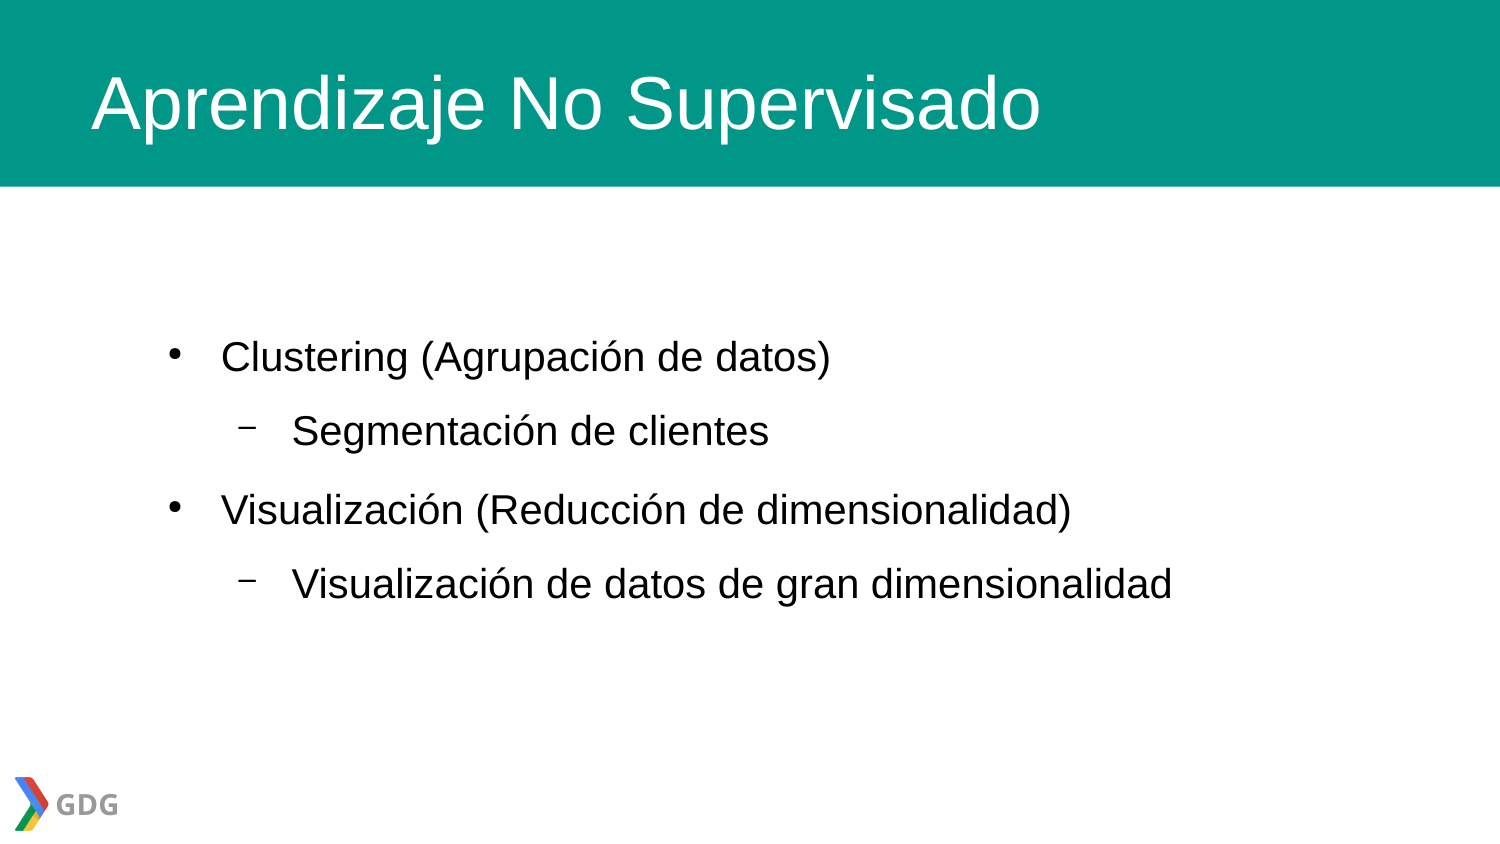

Aprendizaje No Supervisado
# Clustering (Agrupación de datos)
Segmentación de clientes
Visualización (Reducción de dimensionalidad)
Visualización de datos de gran dimensionalidad